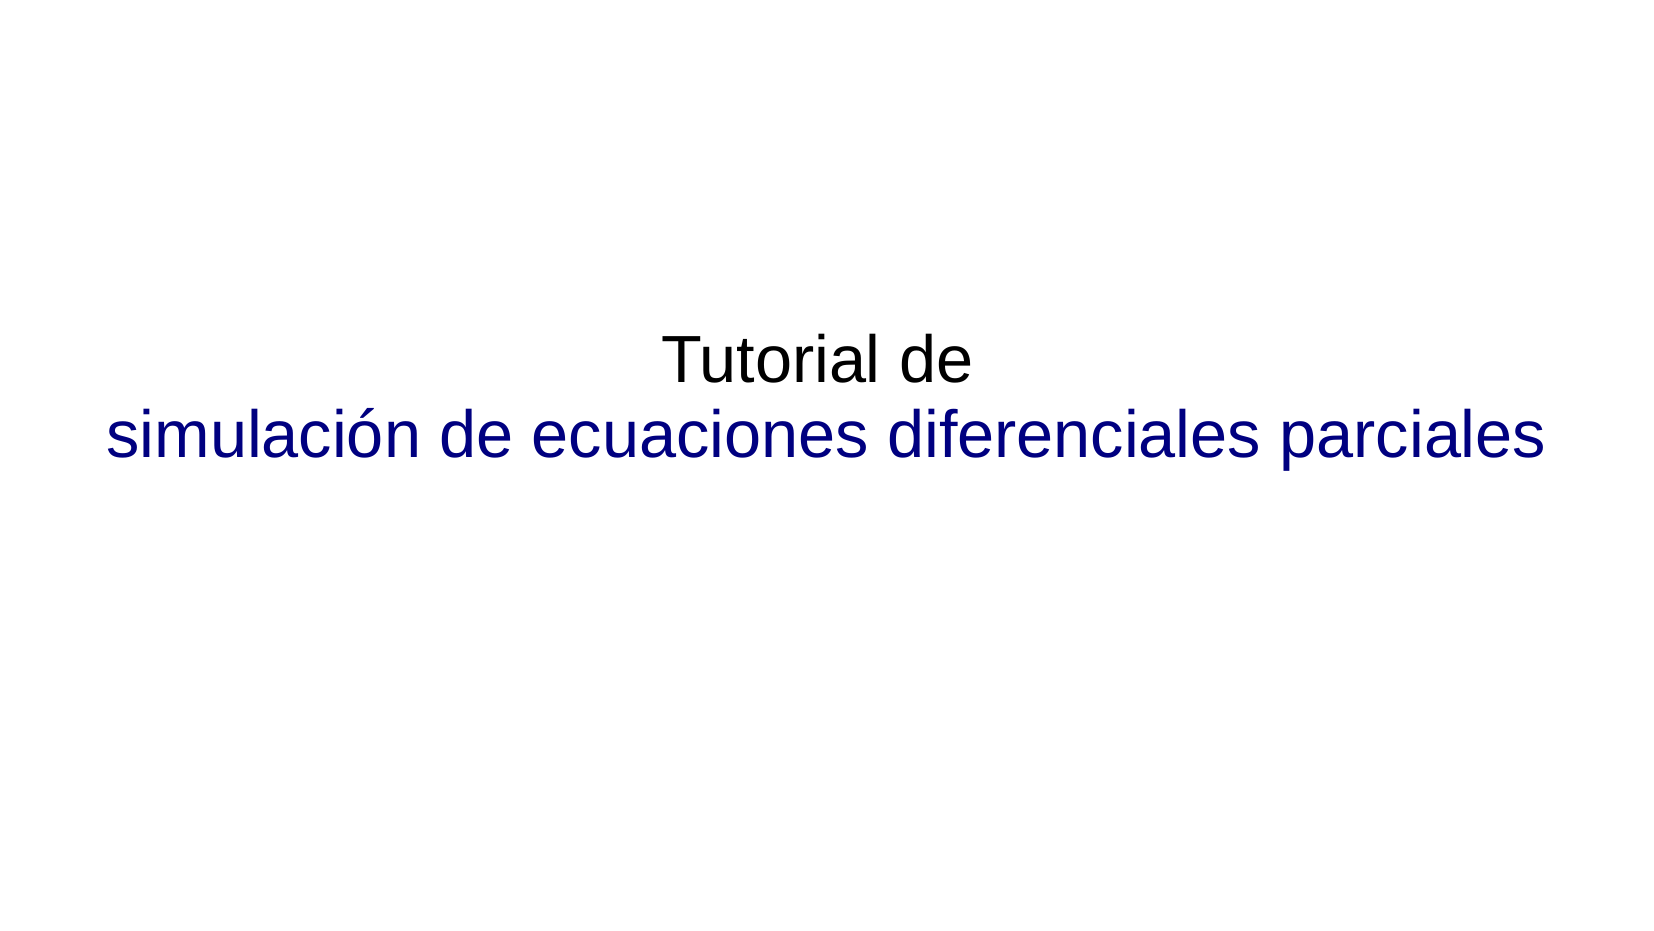

# Tutorial de simulación de ecuaciones diferenciales parciales